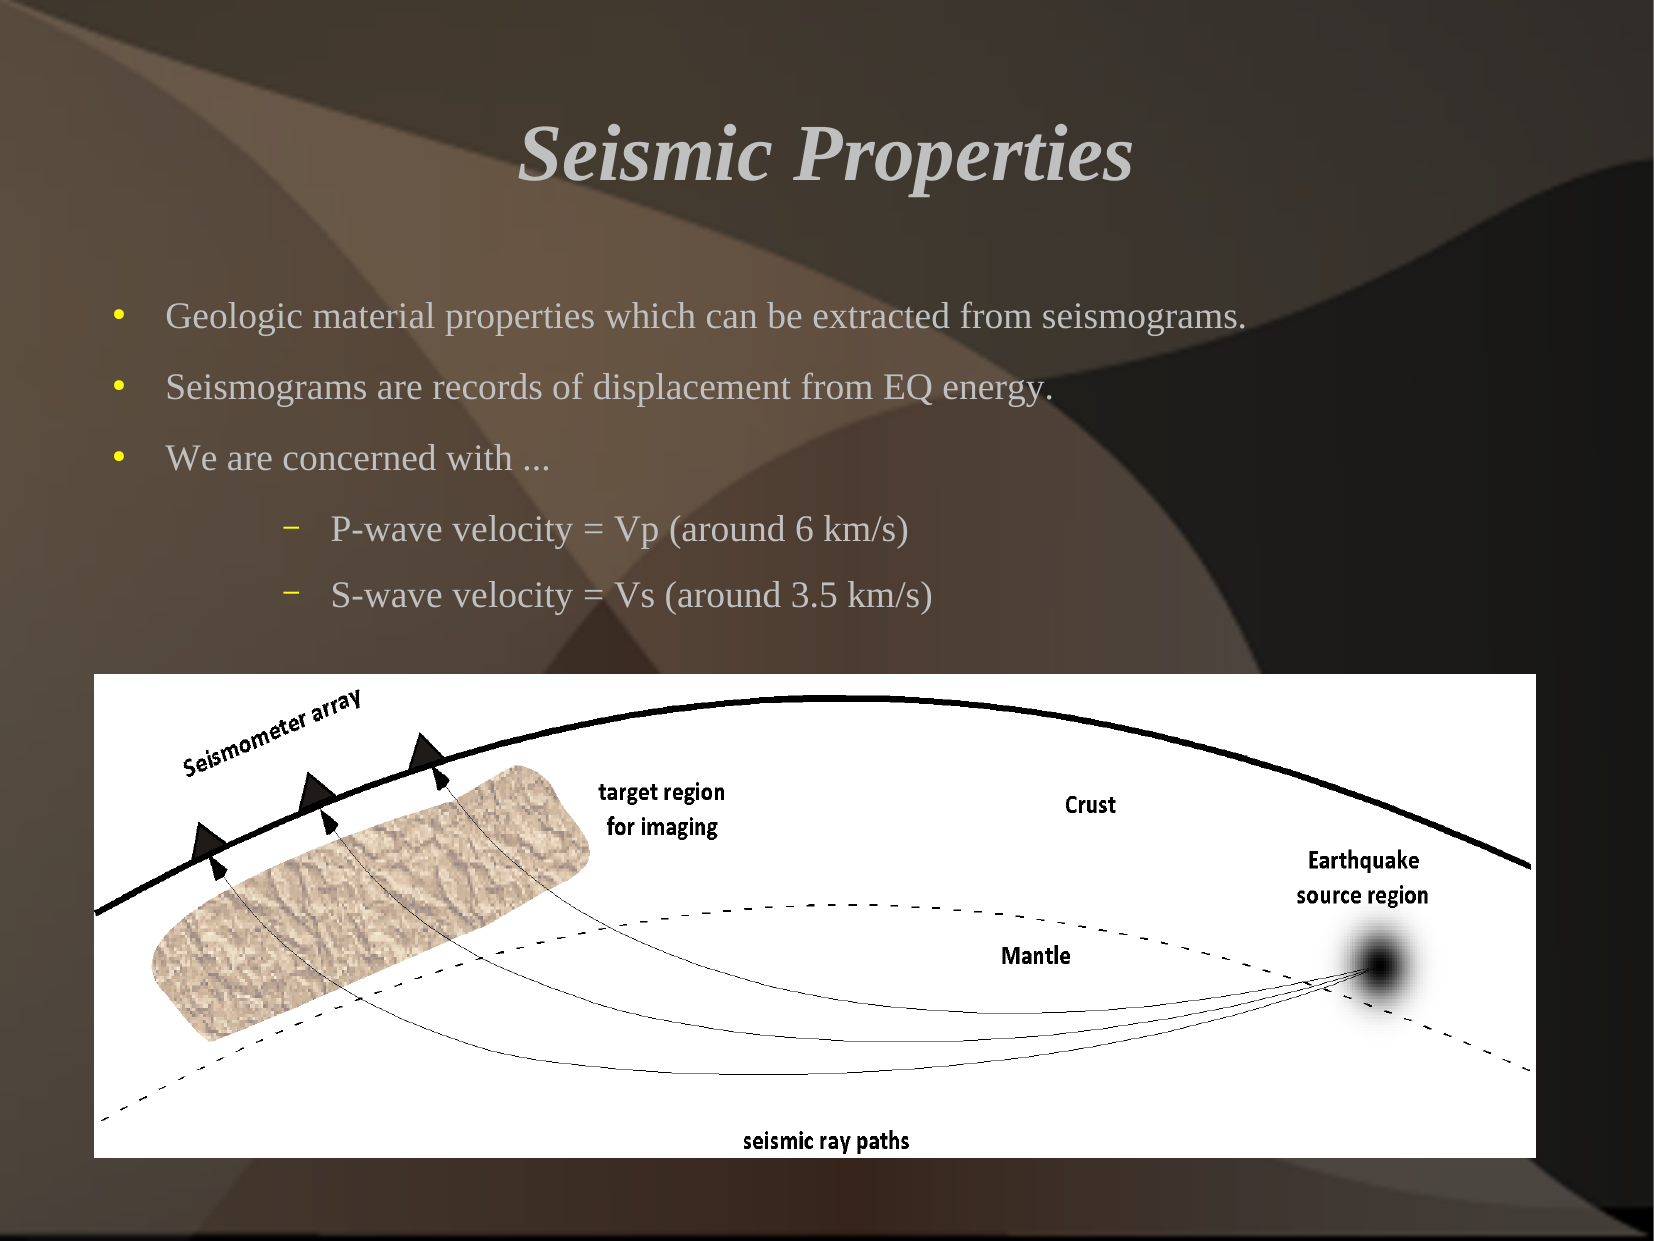

# Seismic Properties
Geologic material properties which can be extracted from seismograms.
Seismograms are records of displacement from EQ energy.
We are concerned with ...
P-wave velocity = Vp (around 6 km/s)
S-wave velocity = Vs (around 3.5 km/s)
P-wave
S-wave